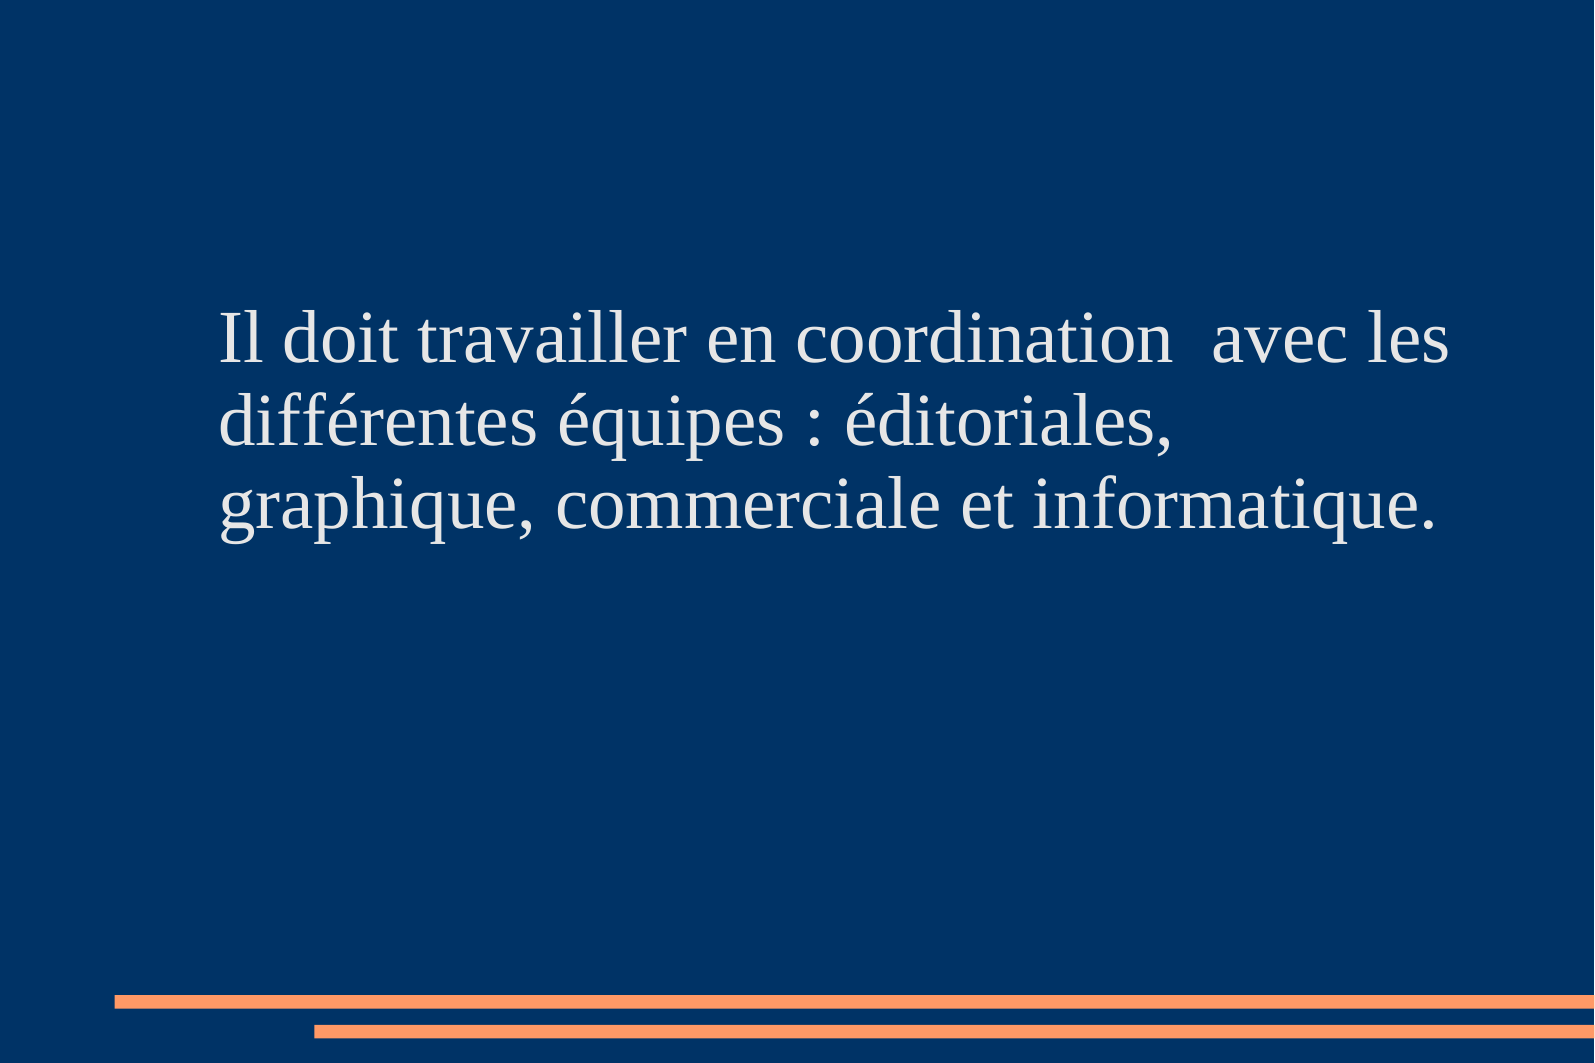

# Il doit travailler en coordination avec les différentes équipes : éditoriales, graphique, commerciale et informatique.